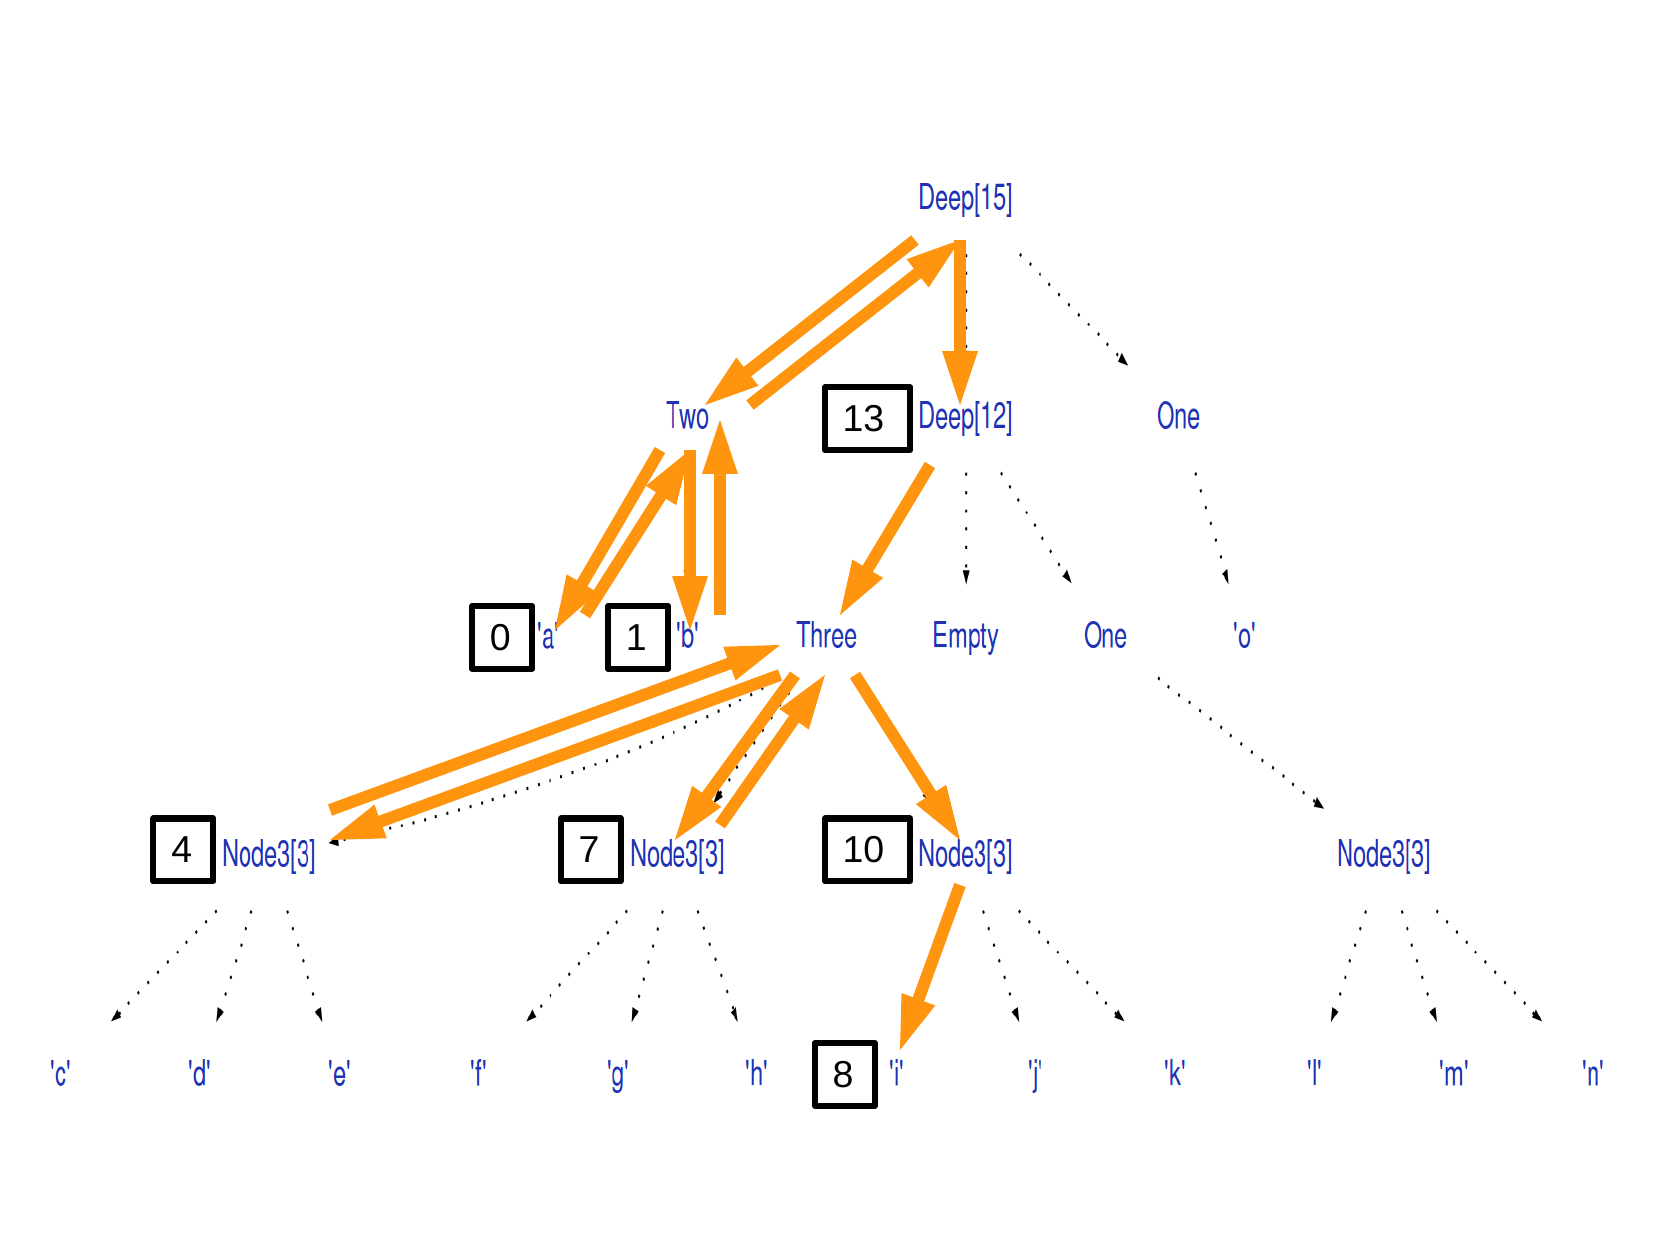

13
0
1
4
7
10
8